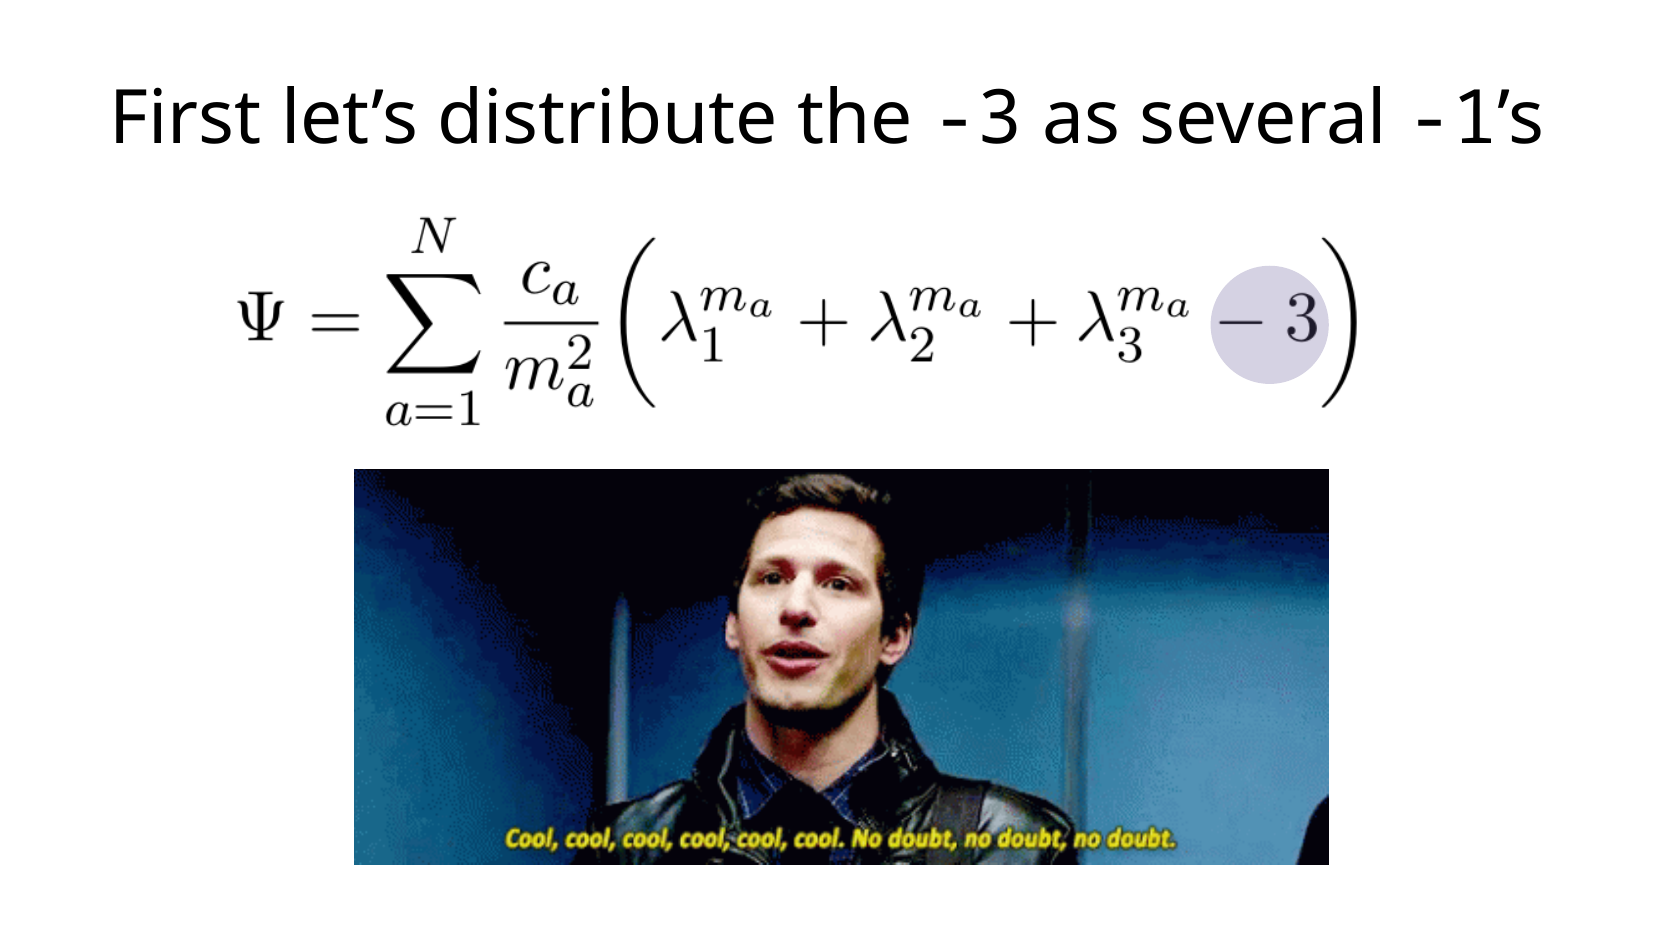

# First let’s distribute the -3 as several -1’s